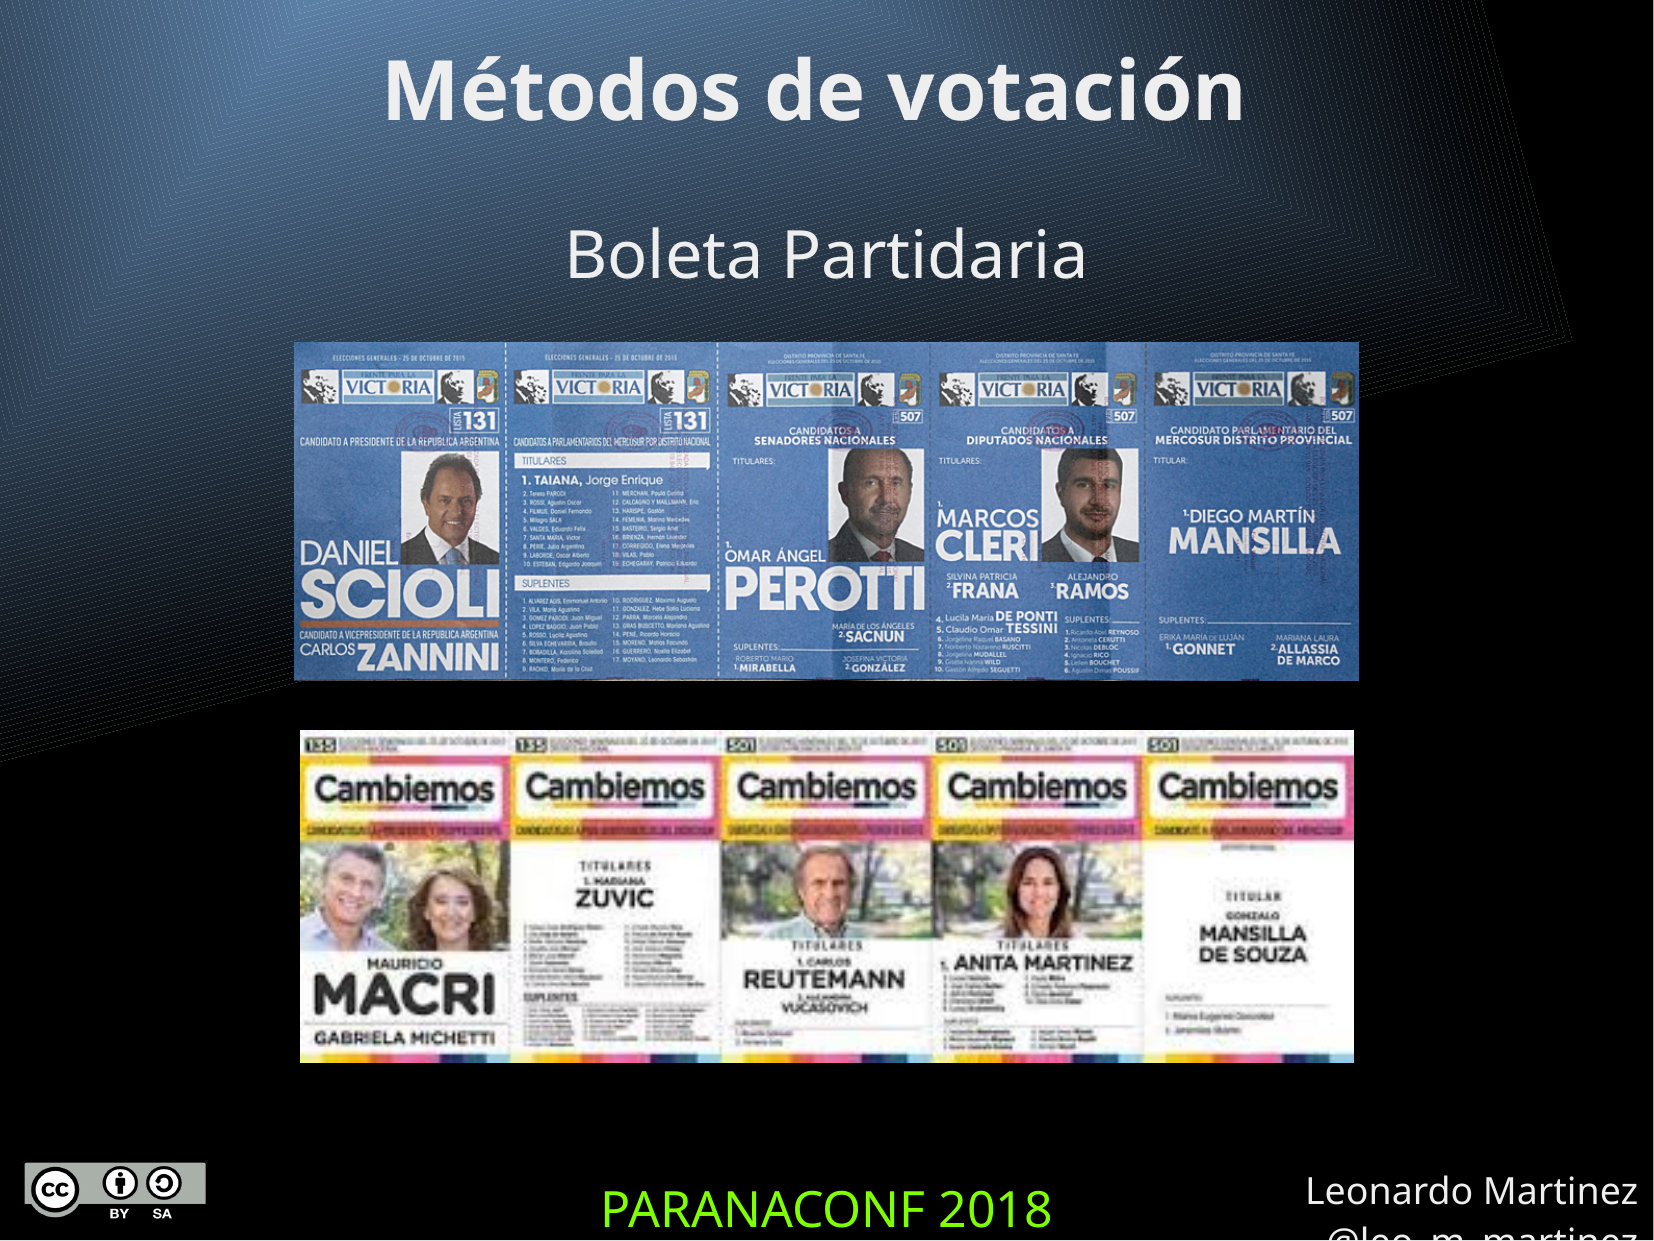

# Métodos de votación
Boleta Partidaria
Leonardo Martinez
@leo_m_martinez
PARANACONF 2018